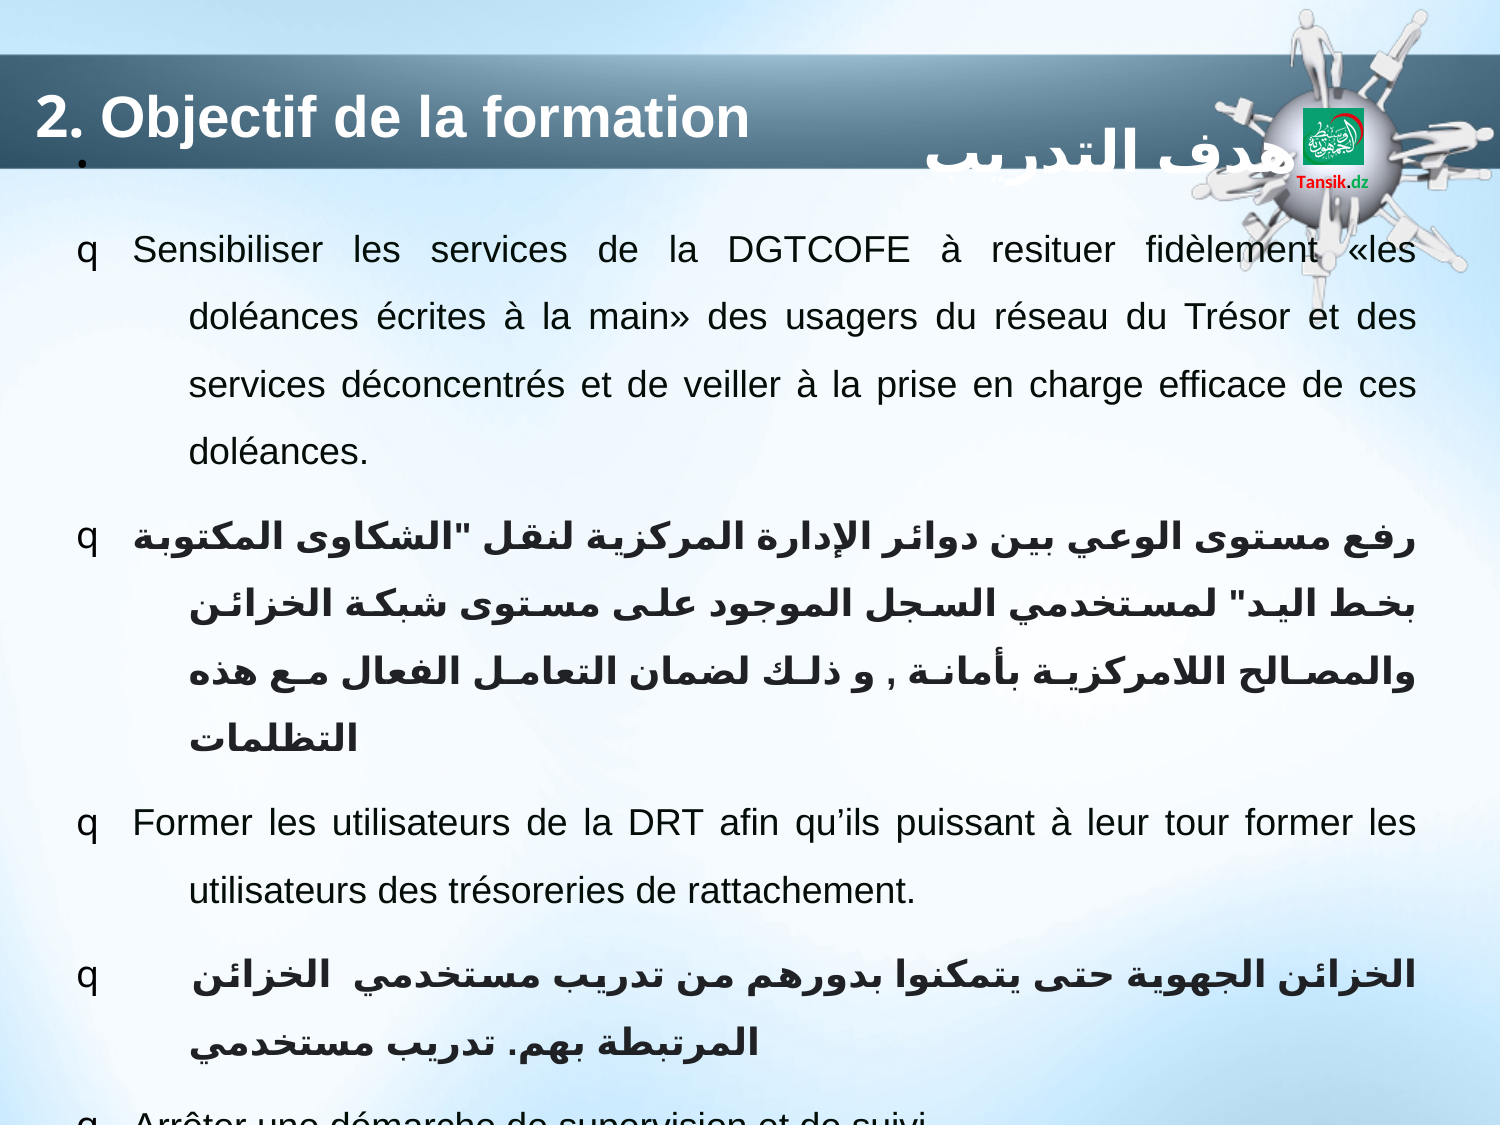

# 2. Objectif de la formation
هدف التدريب
Sensibiliser les services de la DGTCOFE à resituer fidèlement «les doléances écrites à la main» des usagers du réseau du Trésor et des services déconcentrés et de veiller à la prise en charge efficace de ces doléances.
رفع مستوى الوعي بين دوائر الإدارة المركزية لنقل "الشكاوى المكتوبة بخط اليد" لمستخدمي السجل الموجود على مستوى شبكة الخزائن والمصالح اللامركزية بأمانة , و ذلك لضمان التعامل الفعال مع هذه التظلمات
Former les utilisateurs de la DRT afin qu’ils puissant à leur tour former les utilisateurs des trésoreries de rattachement.
 الخزائن الجهوية حتى يتمكنوا بدورهم من تدريب مستخدمي الخزائن المرتبطة بهم. تدريب مستخدمي
Arrêter une démarche de supervision et de suivi.
انشاء و تنفيذ عملية الإشراف والمراقبة
Tansik.dz